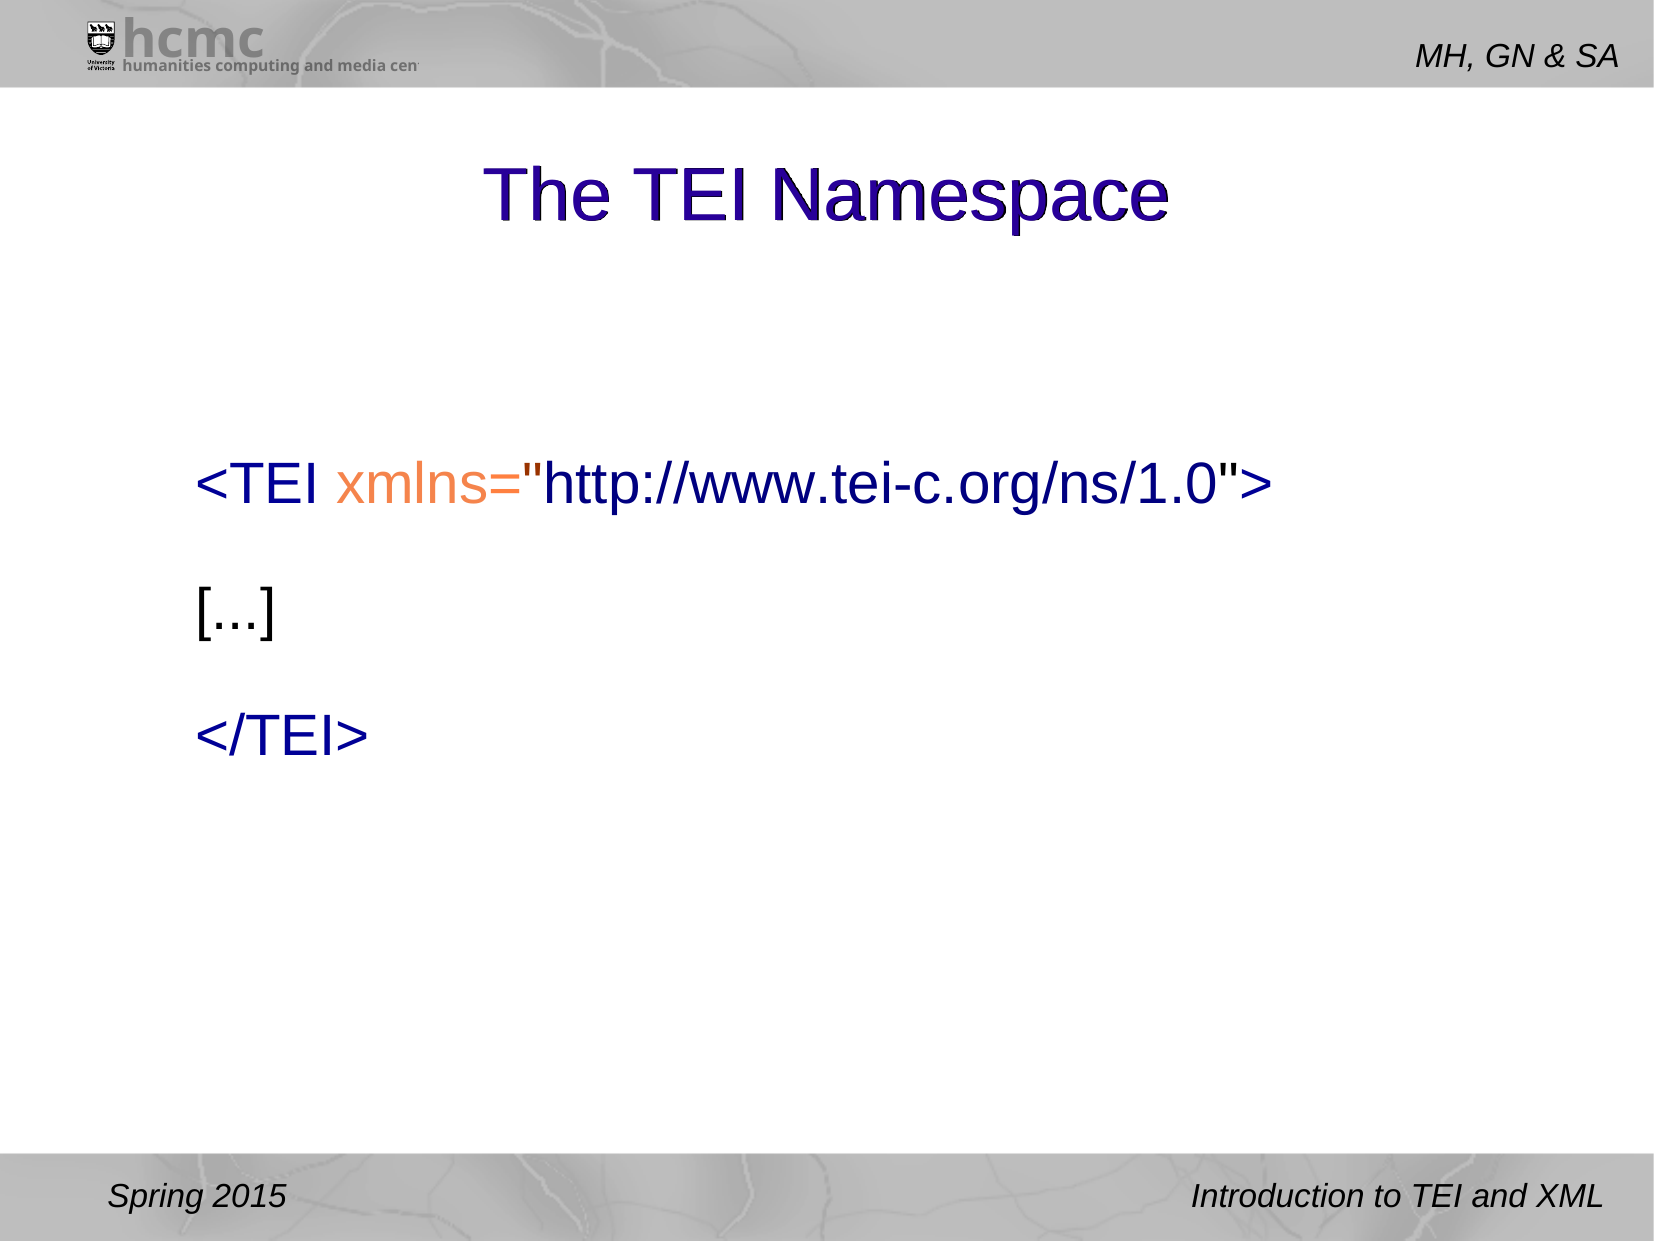

# The TEI Namespace
<TEI xmlns="http://www.tei-c.org/ns/1.0">
[...]
</TEI>